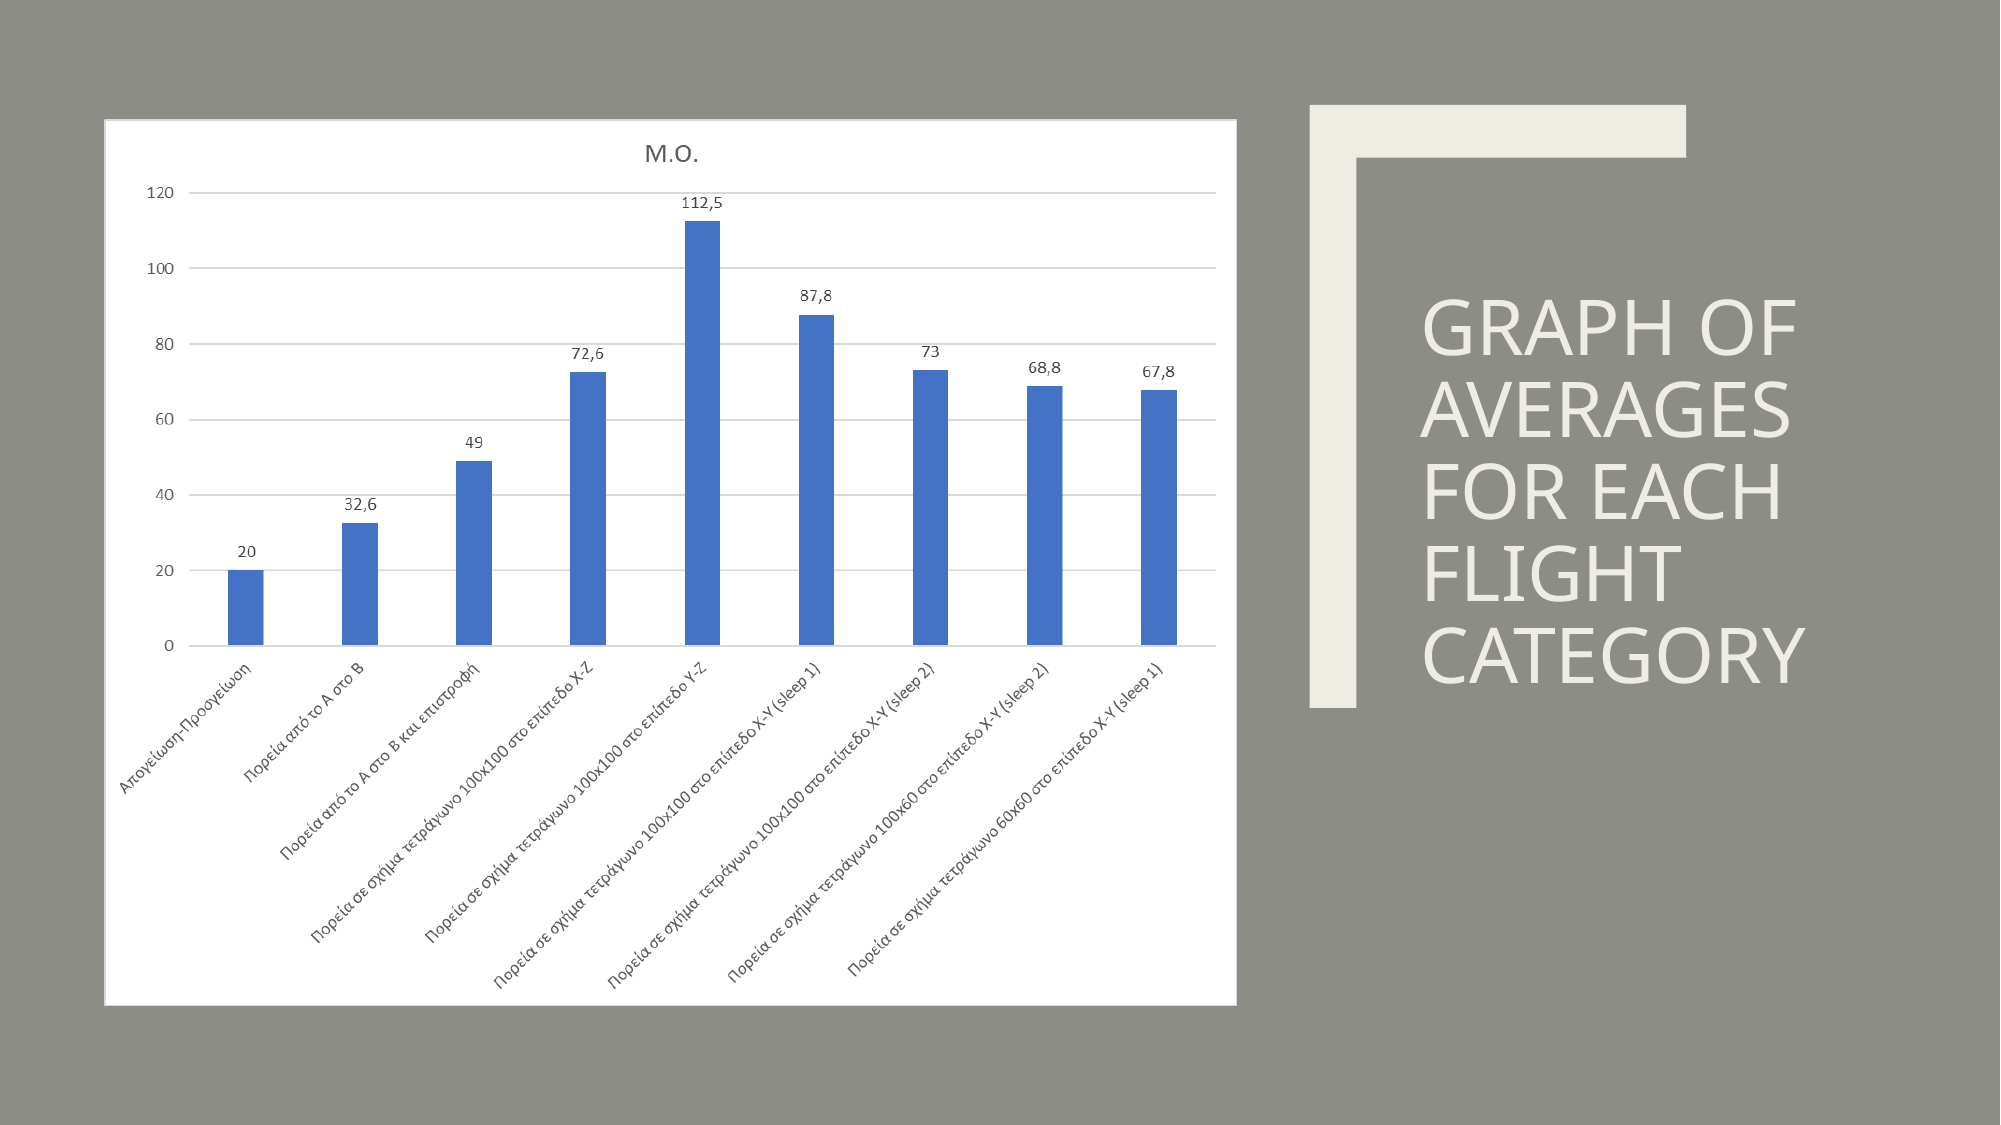

# Graph of averages for each flight category